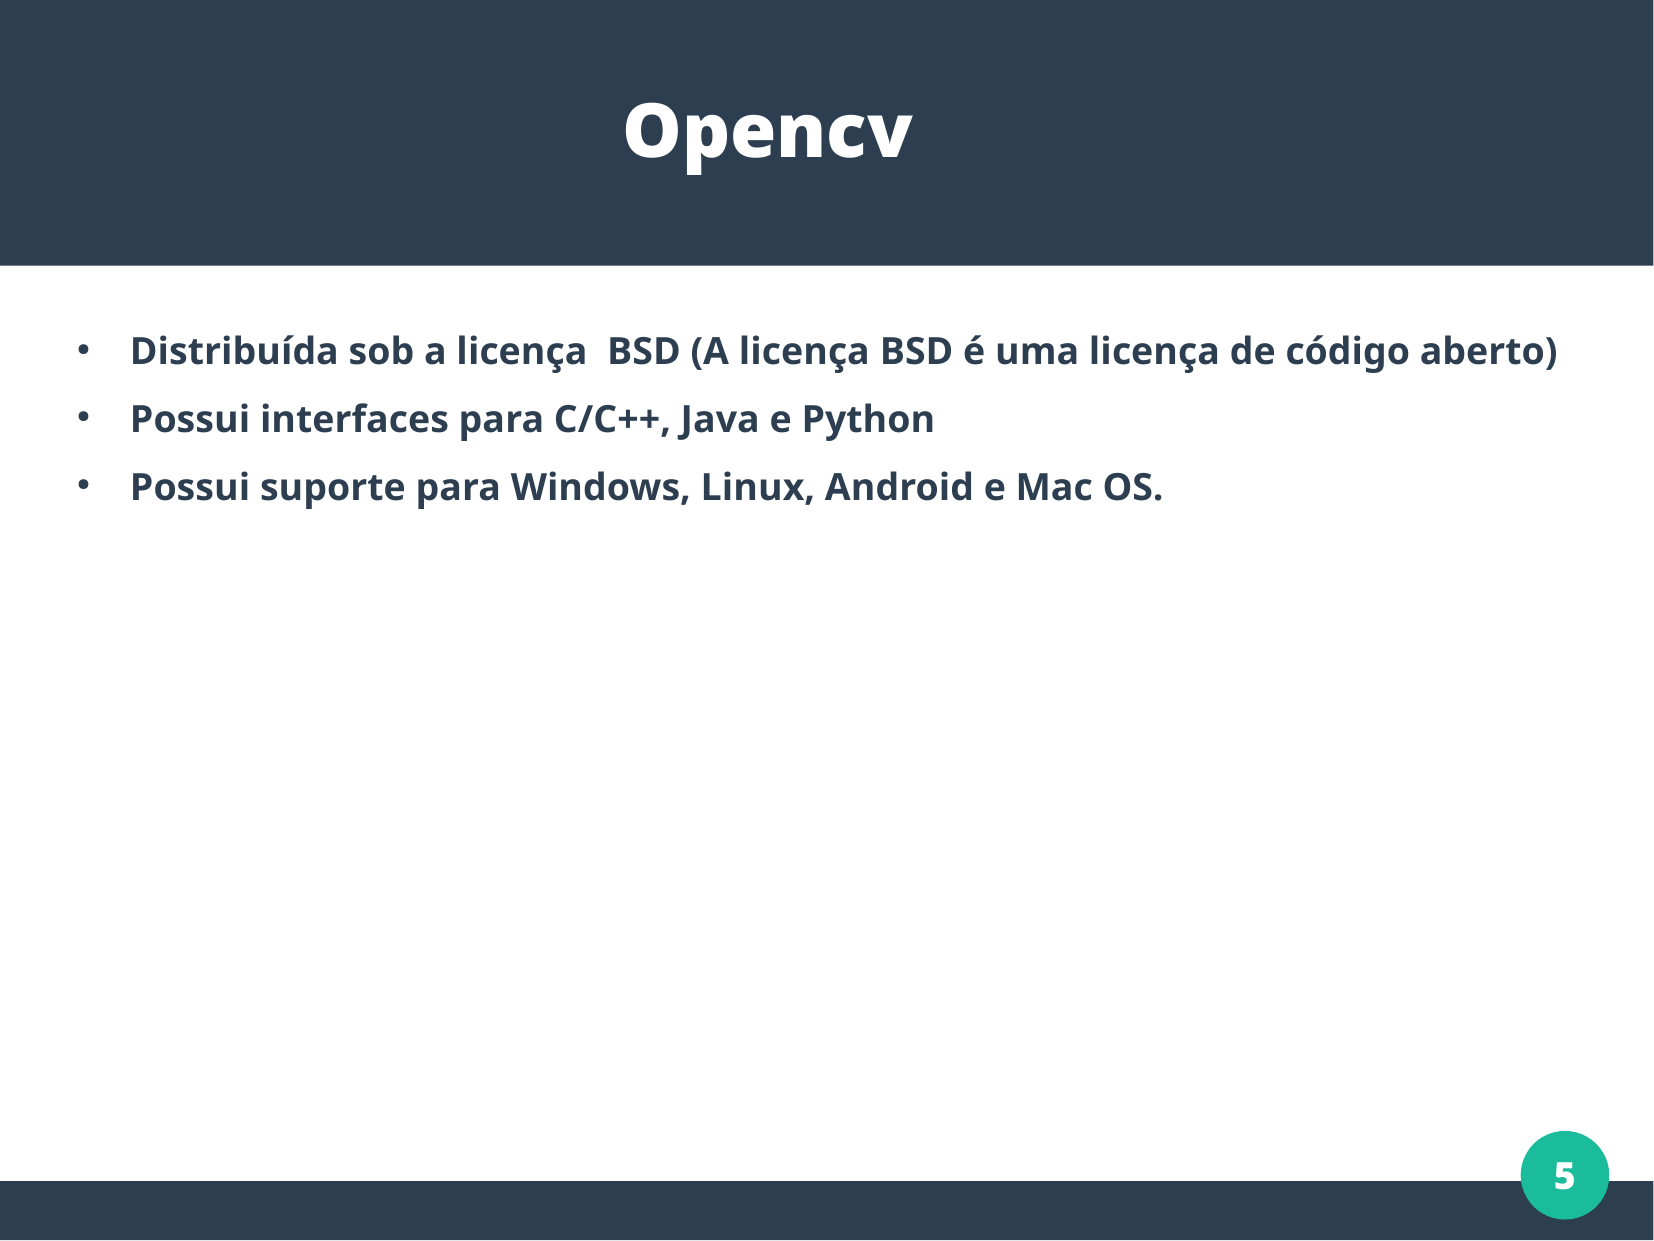

# Opencv
Distribuída sob a licença BSD (A licença BSD é uma licença de código aberto)
Possui interfaces para C/C++, Java e Python
Possui suporte para Windows, Linux, Android e Mac OS.
5